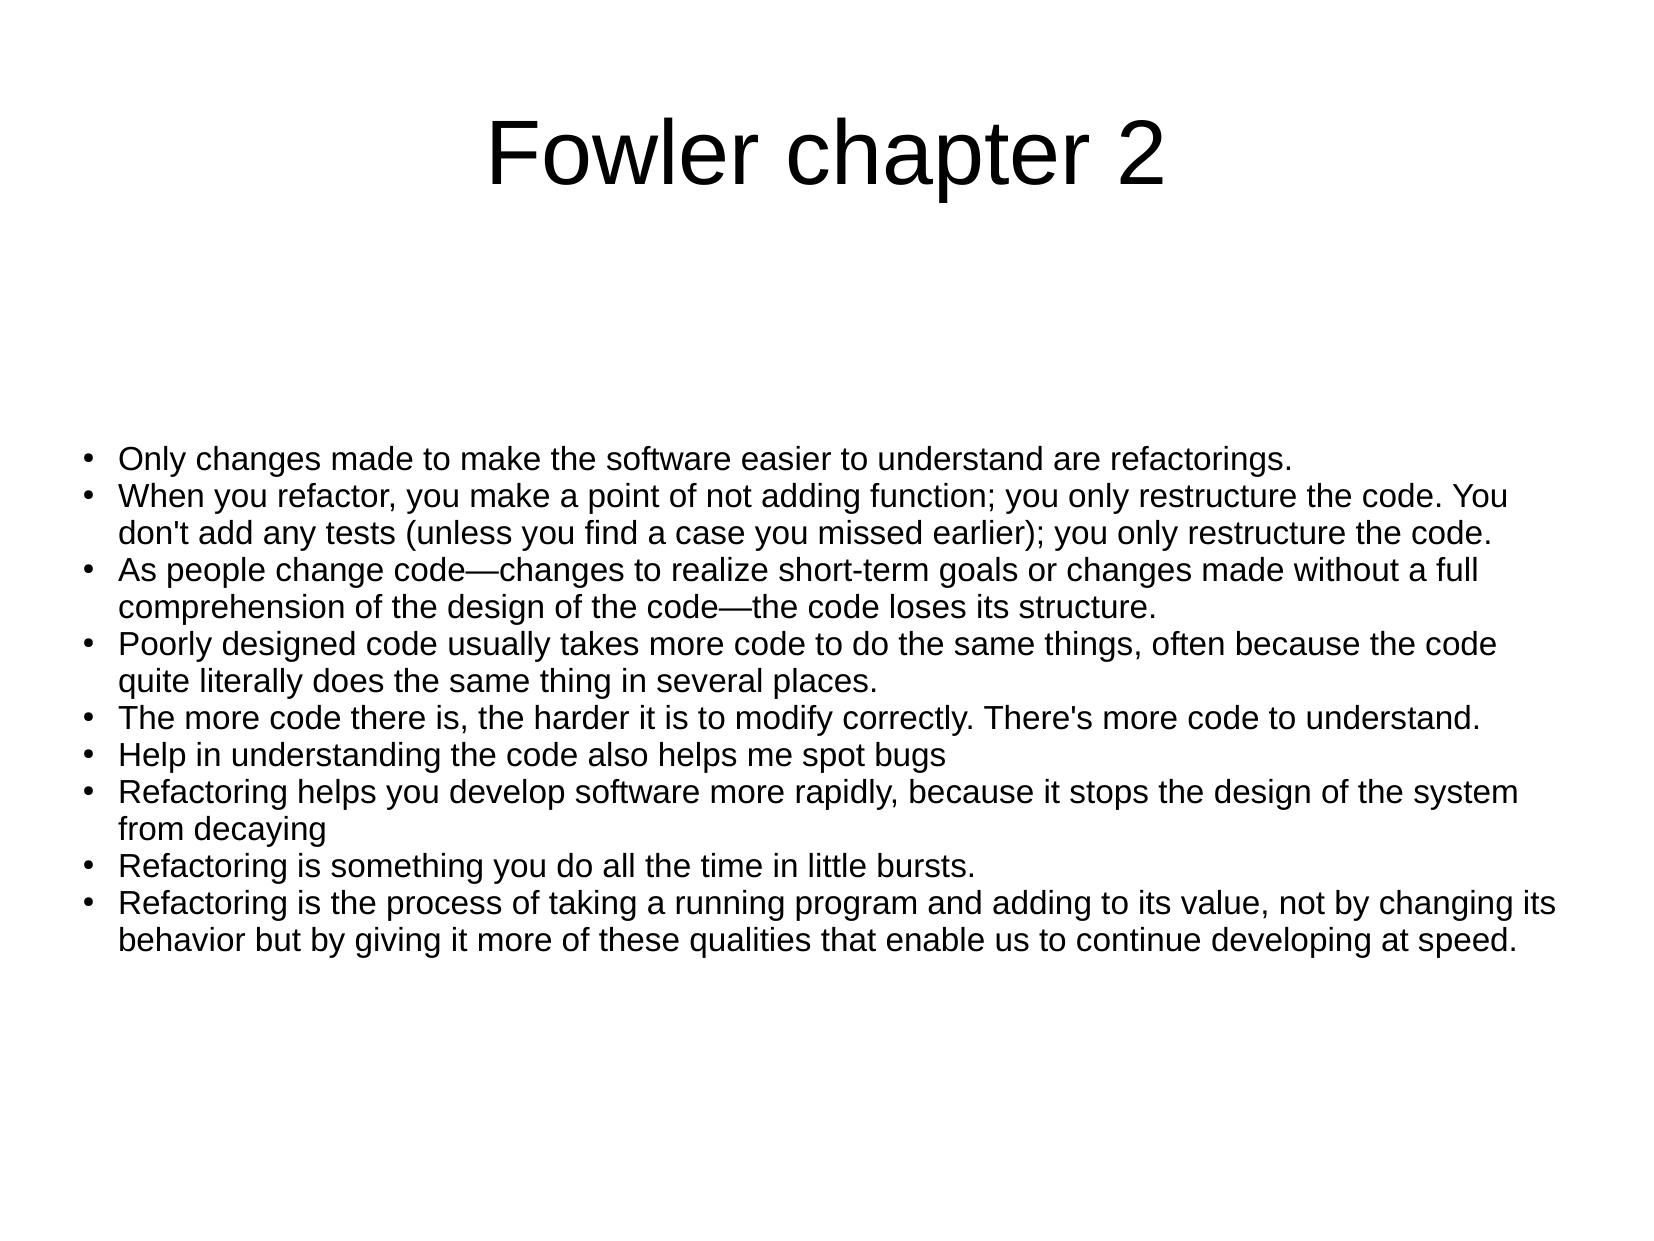

# Fowler chapter 2
Only changes made to make the software easier to understand are refactorings.
When you refactor, you make a point of not adding function; you only restructure the code. You don't add any tests (unless you find a case you missed earlier); you only restructure the code.
As people change code—changes to realize short-term goals or changes made without a full comprehension of the design of the code—the code loses its structure.
Poorly designed code usually takes more code to do the same things, often because the code quite literally does the same thing in several places.
The more code there is, the harder it is to modify correctly. There's more code to understand.
Help in understanding the code also helps me spot bugs
Refactoring helps you develop software more rapidly, because it stops the design of the system from decaying
Refactoring is something you do all the time in little bursts.
Refactoring is the process of taking a running program and adding to its value, not by changing its behavior but by giving it more of these qualities that enable us to continue developing at speed.